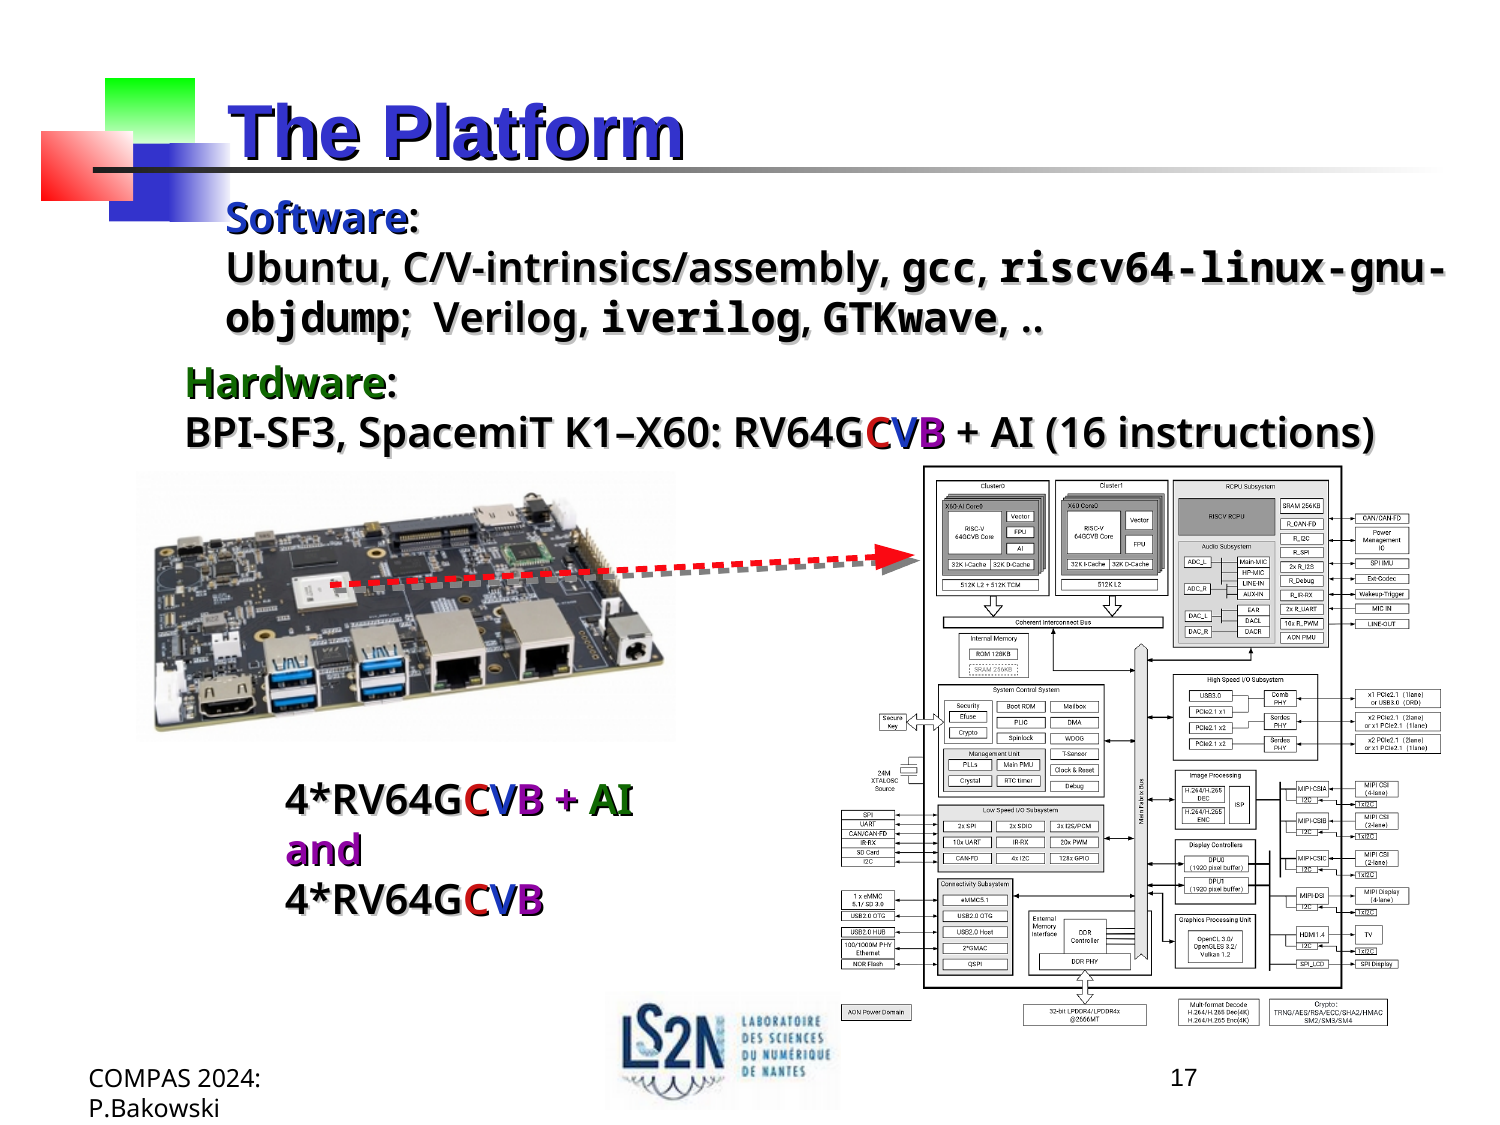

# The Platform
Software:
Ubuntu, C/V-intrinsics/assembly, gcc, riscv64-linux-gnu-objdump; Verilog, iverilog, GTKwave, ..
Hardware:
BPI-SF3, SpacemiT K1–X60: RV64GCVB + AI (16 instructions)
4*RV64GCVB + AI and
4*RV64GCVB
17